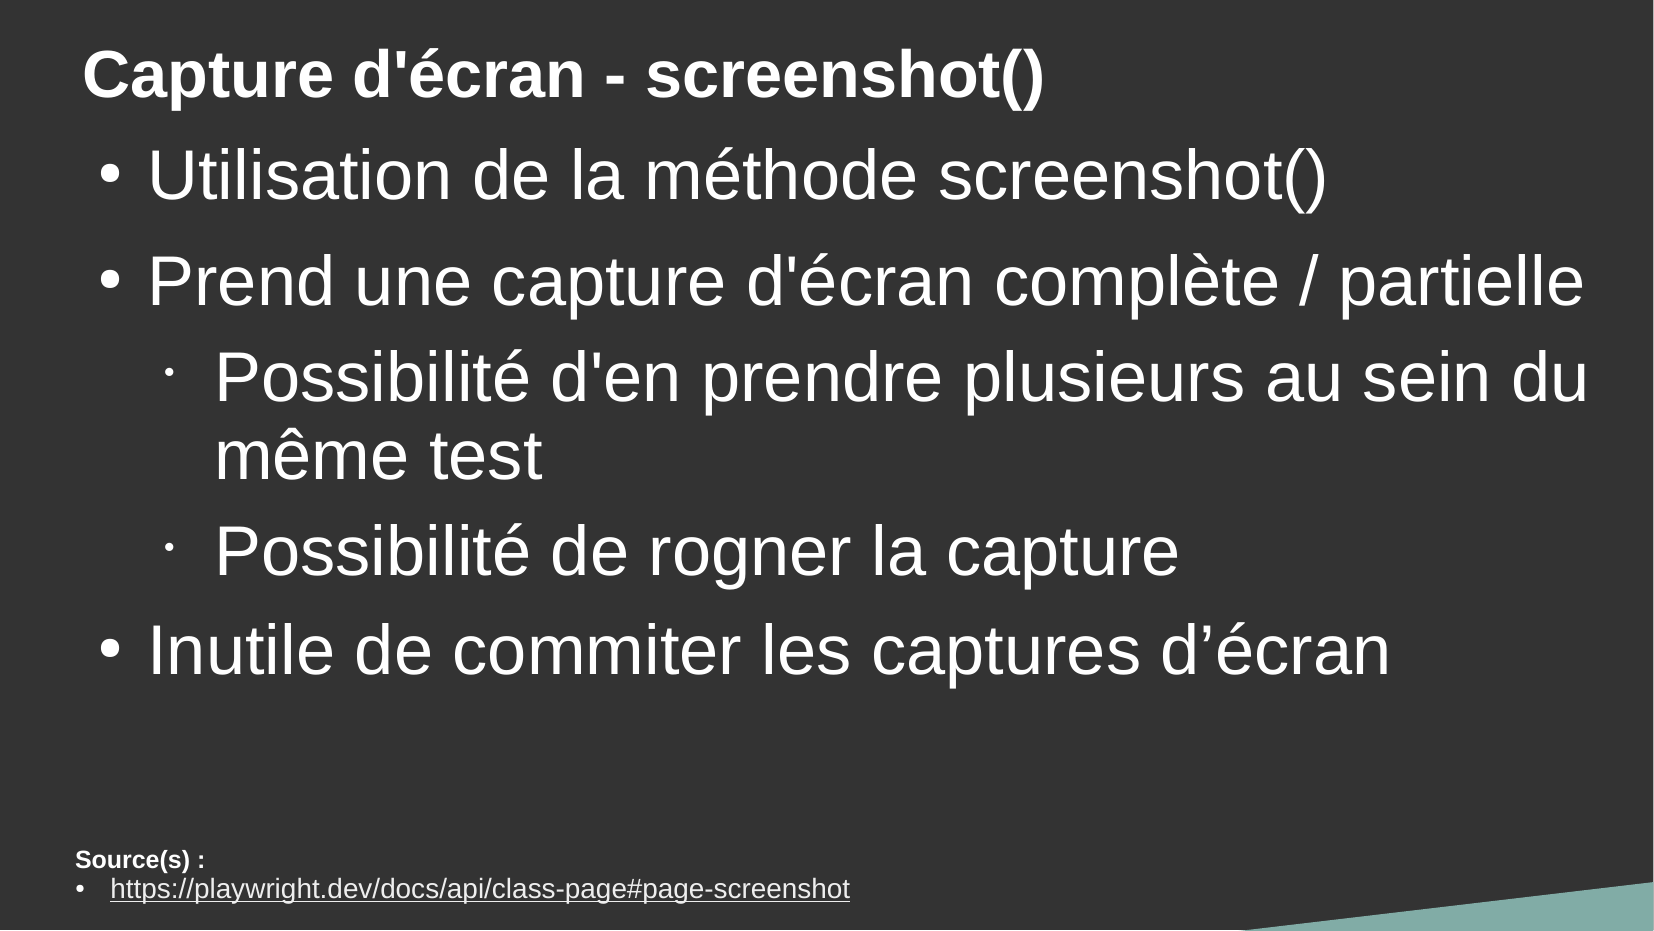

# Capture d'écran - screenshot()
Utilisation de la méthode screenshot()
Prend une capture d'écran complète / partielle
Possibilité d'en prendre plusieurs au sein du même test
Possibilité de rogner la capture
Inutile de commiter les captures d’écran
Source(s) :
https://playwright.dev/docs/api/class-page#page-screenshot